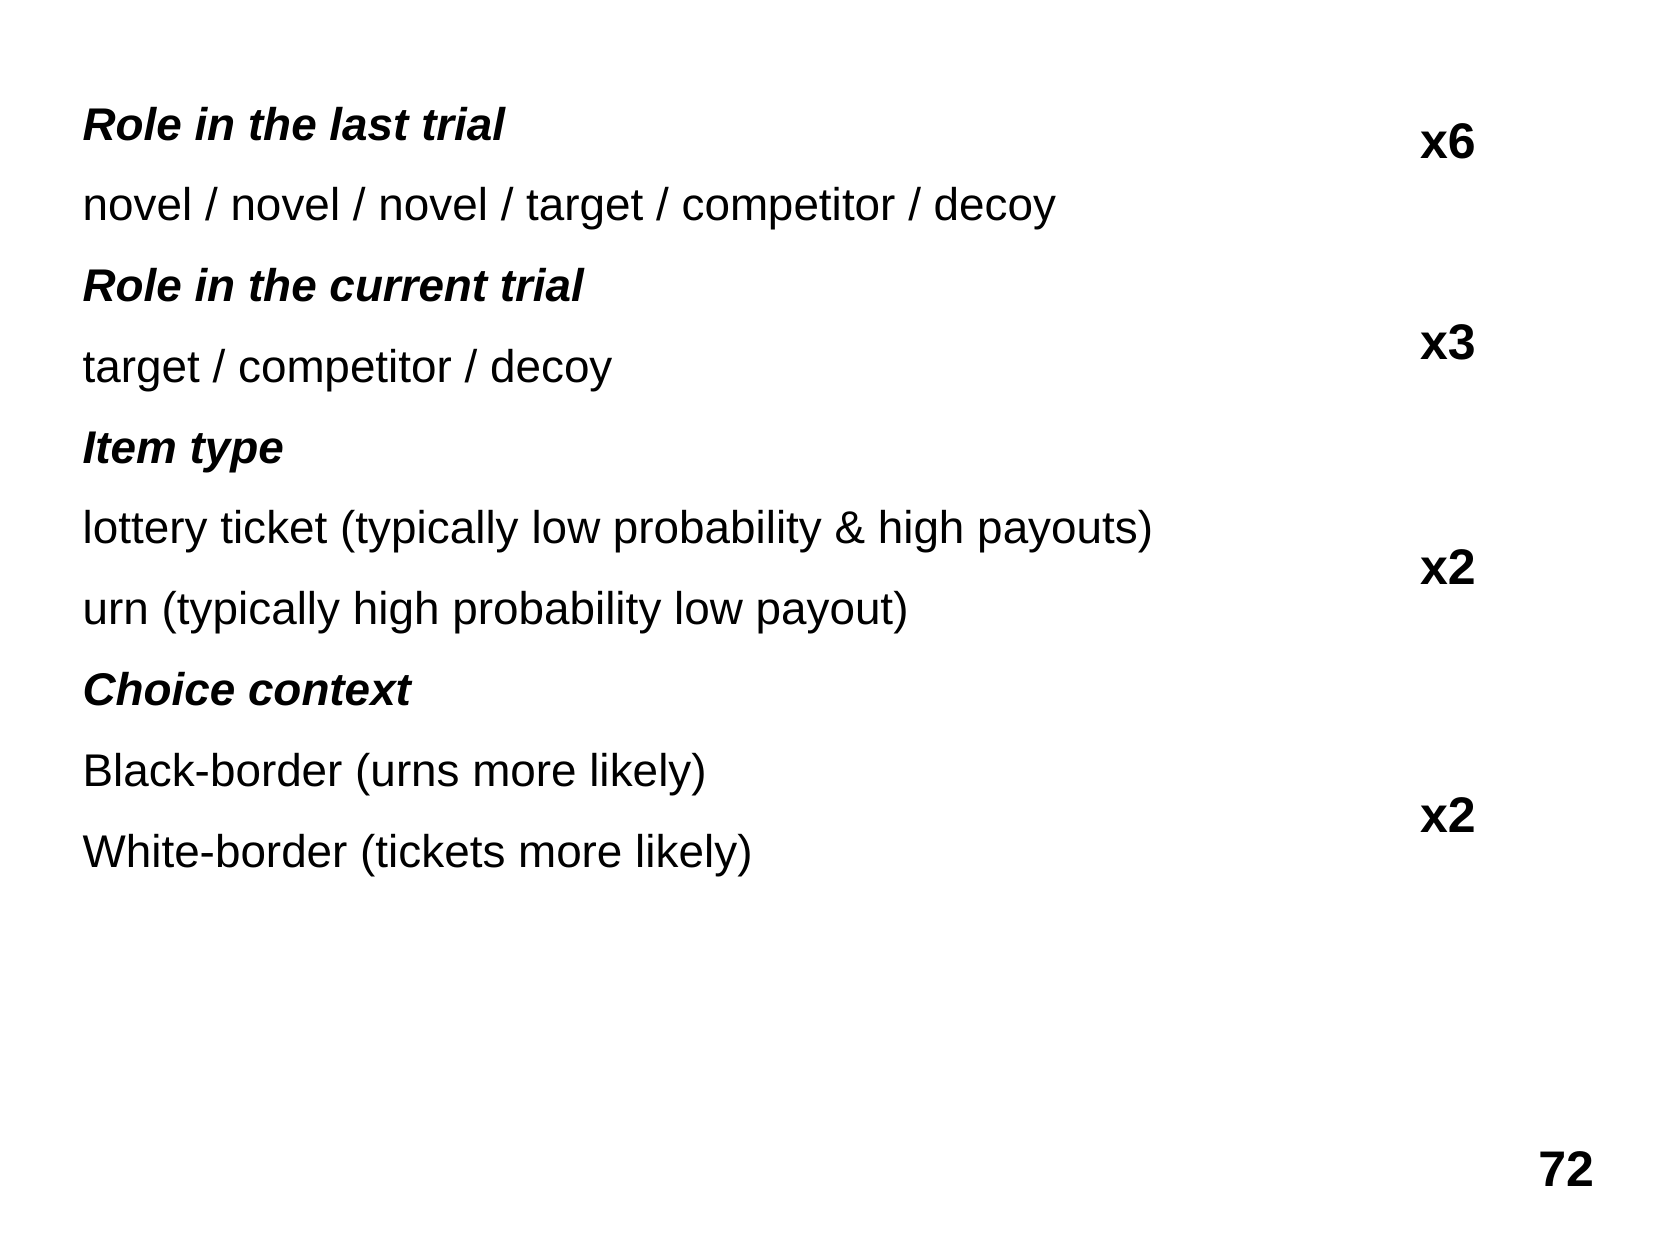

# Role in the last trial
novel / novel / novel / target / competitor / decoy
Role in the current trial
target / competitor / decoy
Item type
lottery ticket (typically low probability & high payouts)
urn (typically high probability low payout)
Choice context
Black-border (urns more likely)
White-border (tickets more likely)
x6
x3
x2
x2
72